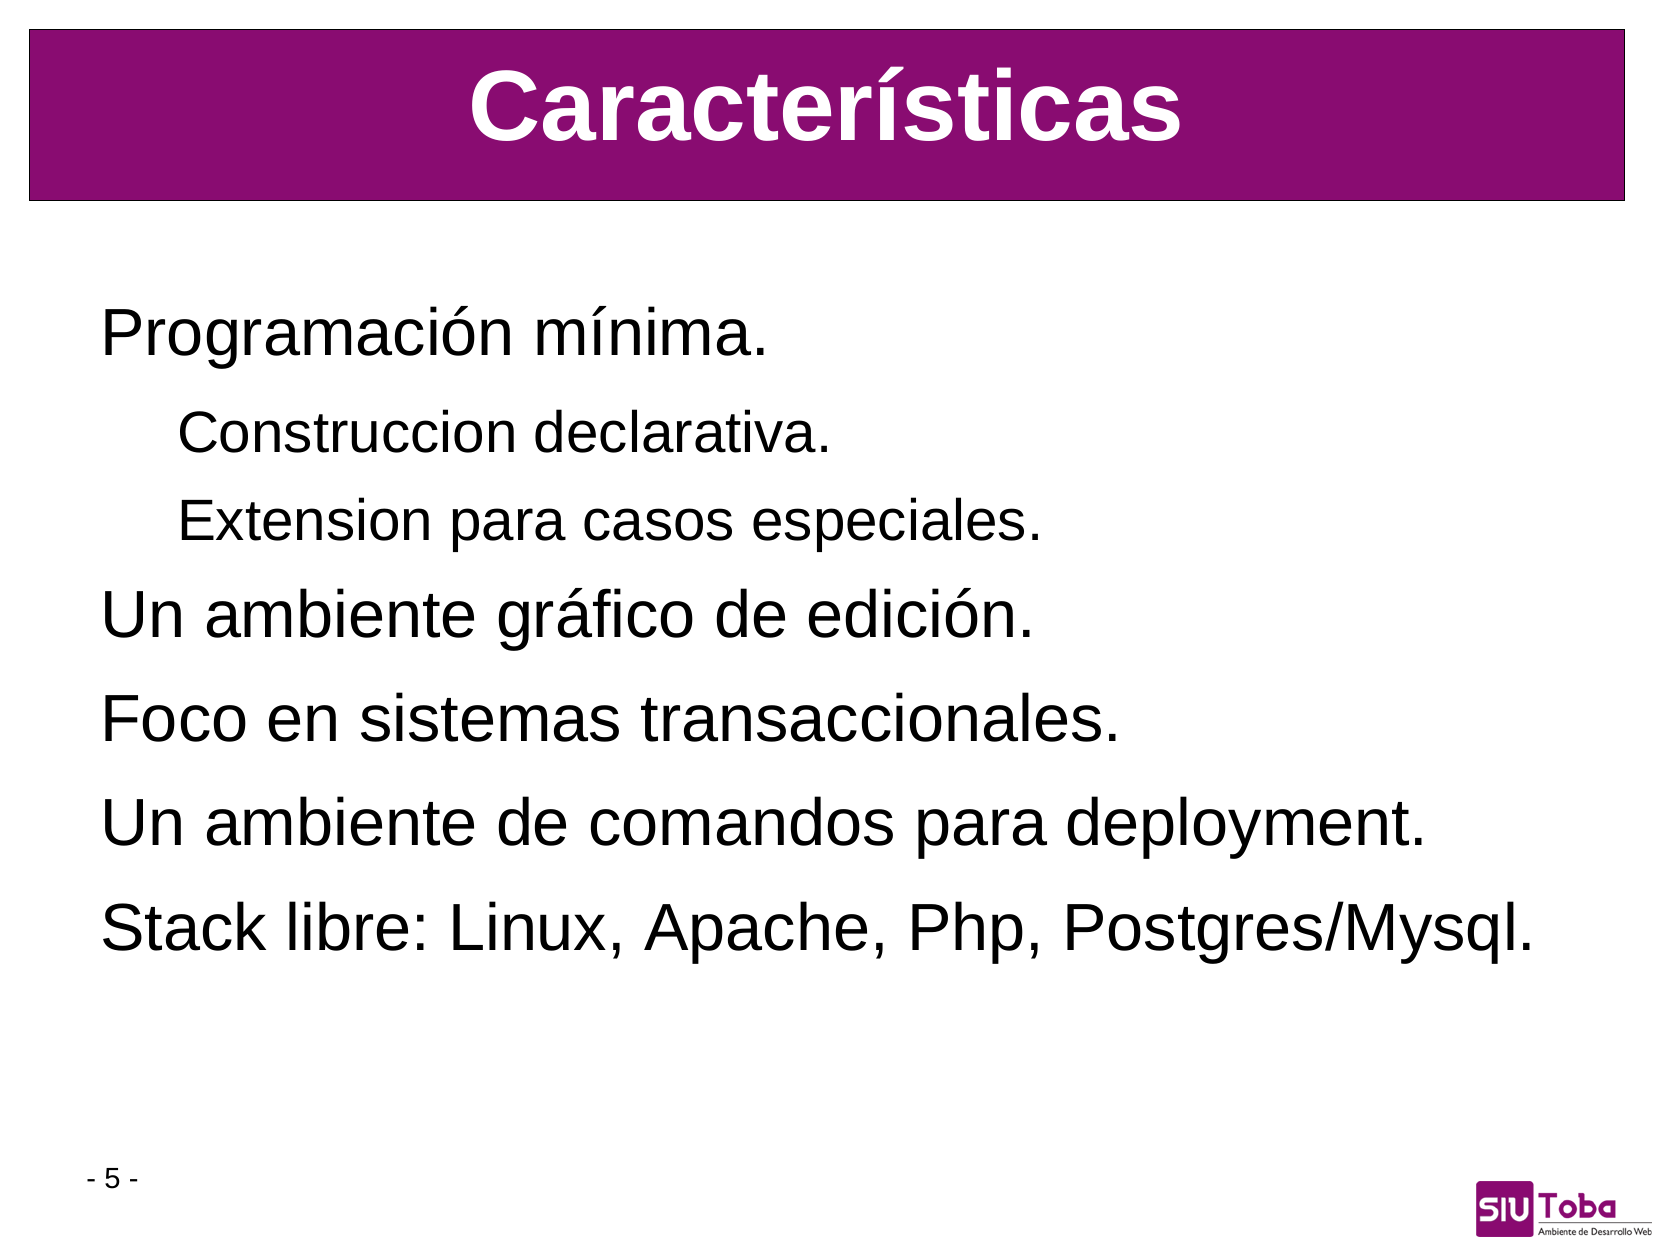

# Características
Programación mínima.
Construccion declarativa.
Extension para casos especiales.
Un ambiente gráfico de edición.
Foco en sistemas transaccionales.
Un ambiente de comandos para deployment.
Stack libre: Linux, Apache, Php, Postgres/Mysql.
5